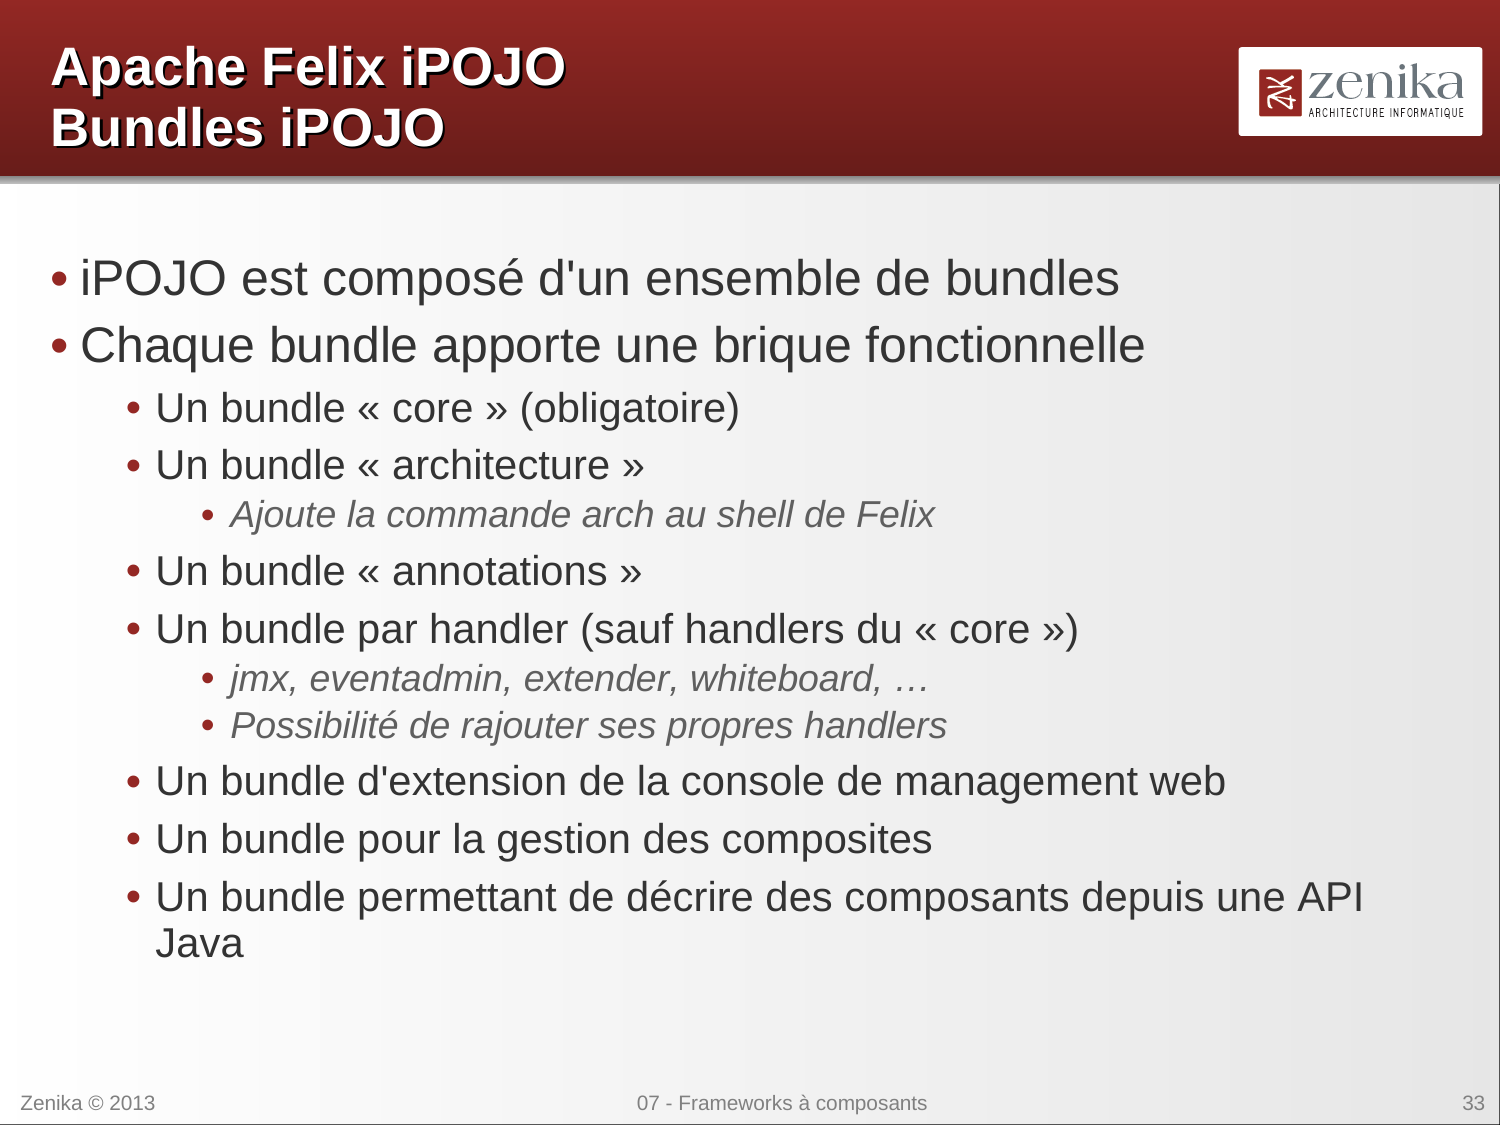

# Apache Felix iPOJO Bundles iPOJO
iPOJO est composé d'un ensemble de bundles
Chaque bundle apporte une brique fonctionnelle
Un bundle « core » (obligatoire)
Un bundle « architecture »
Ajoute la commande arch au shell de Felix
Un bundle « annotations »
Un bundle par handler (sauf handlers du « core »)
jmx, eventadmin, extender, whiteboard, …
Possibilité de rajouter ses propres handlers
Un bundle d'extension de la console de management web
Un bundle pour la gestion des composites
Un bundle permettant de décrire des composants depuis une API Java